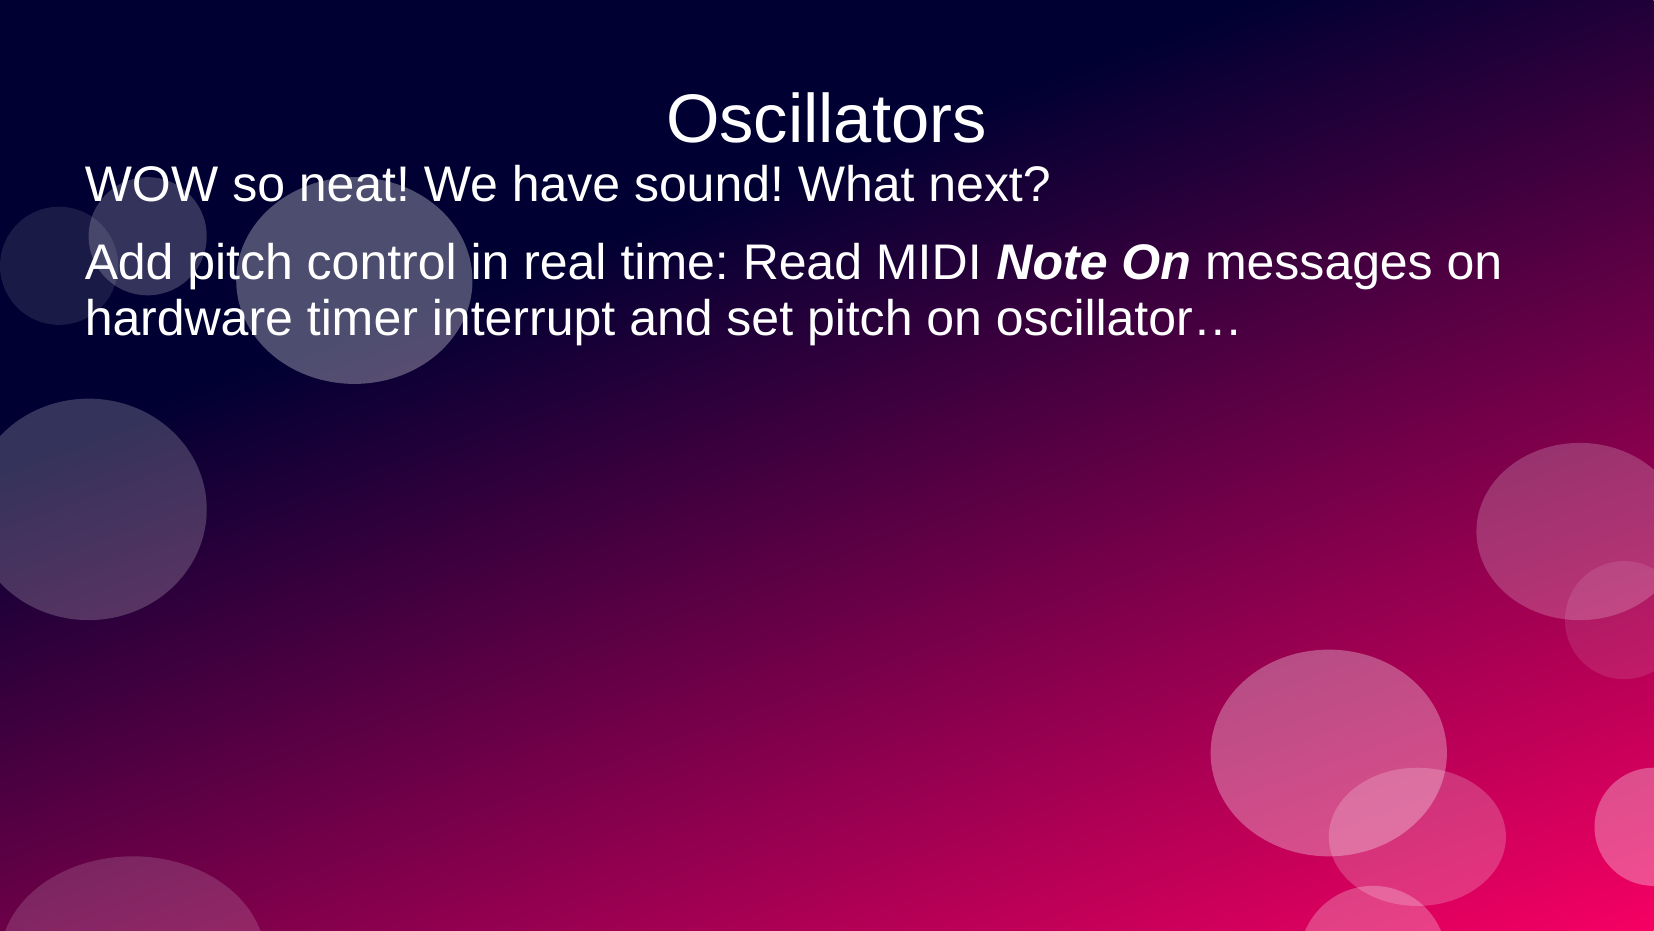

# Oscillators
WOW so neat! We have sound! What next?
Add pitch control in real time: Read MIDI Note On messages on hardware timer interrupt and set pitch on oscillator…